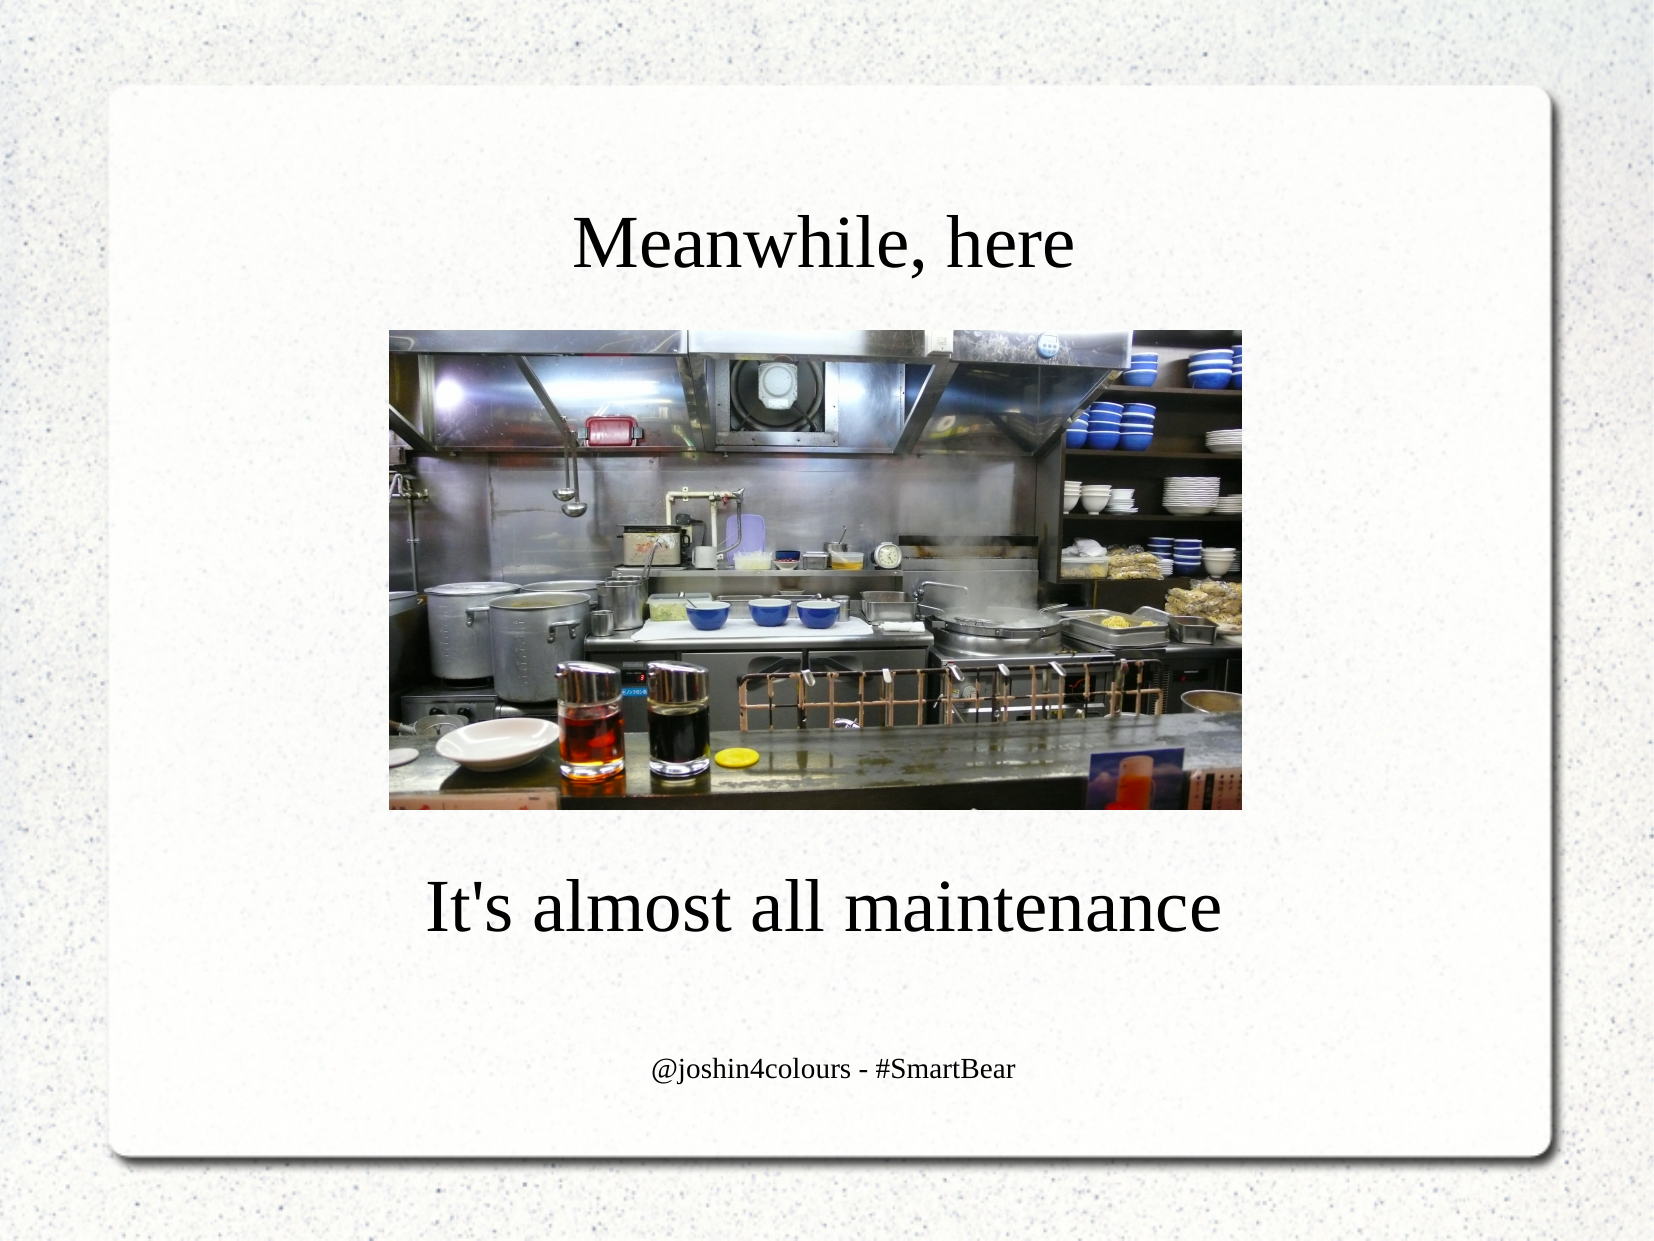

# Meanwhile, here
It's almost all maintenance
@joshin4colours - #SmartBear